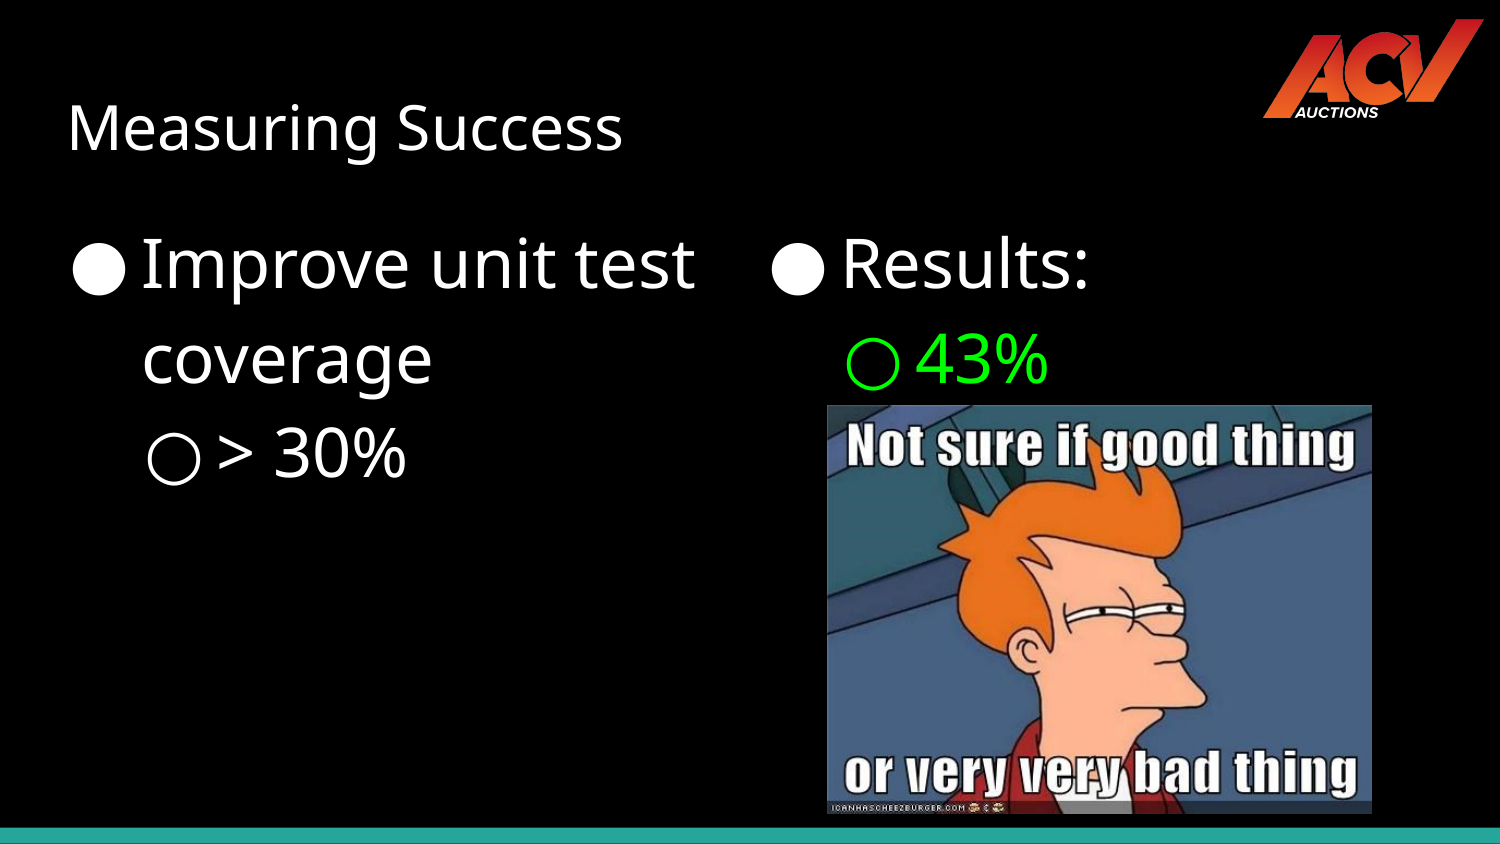

# Measuring Success
Improve unit test coverage
> 30%
Results:
43%